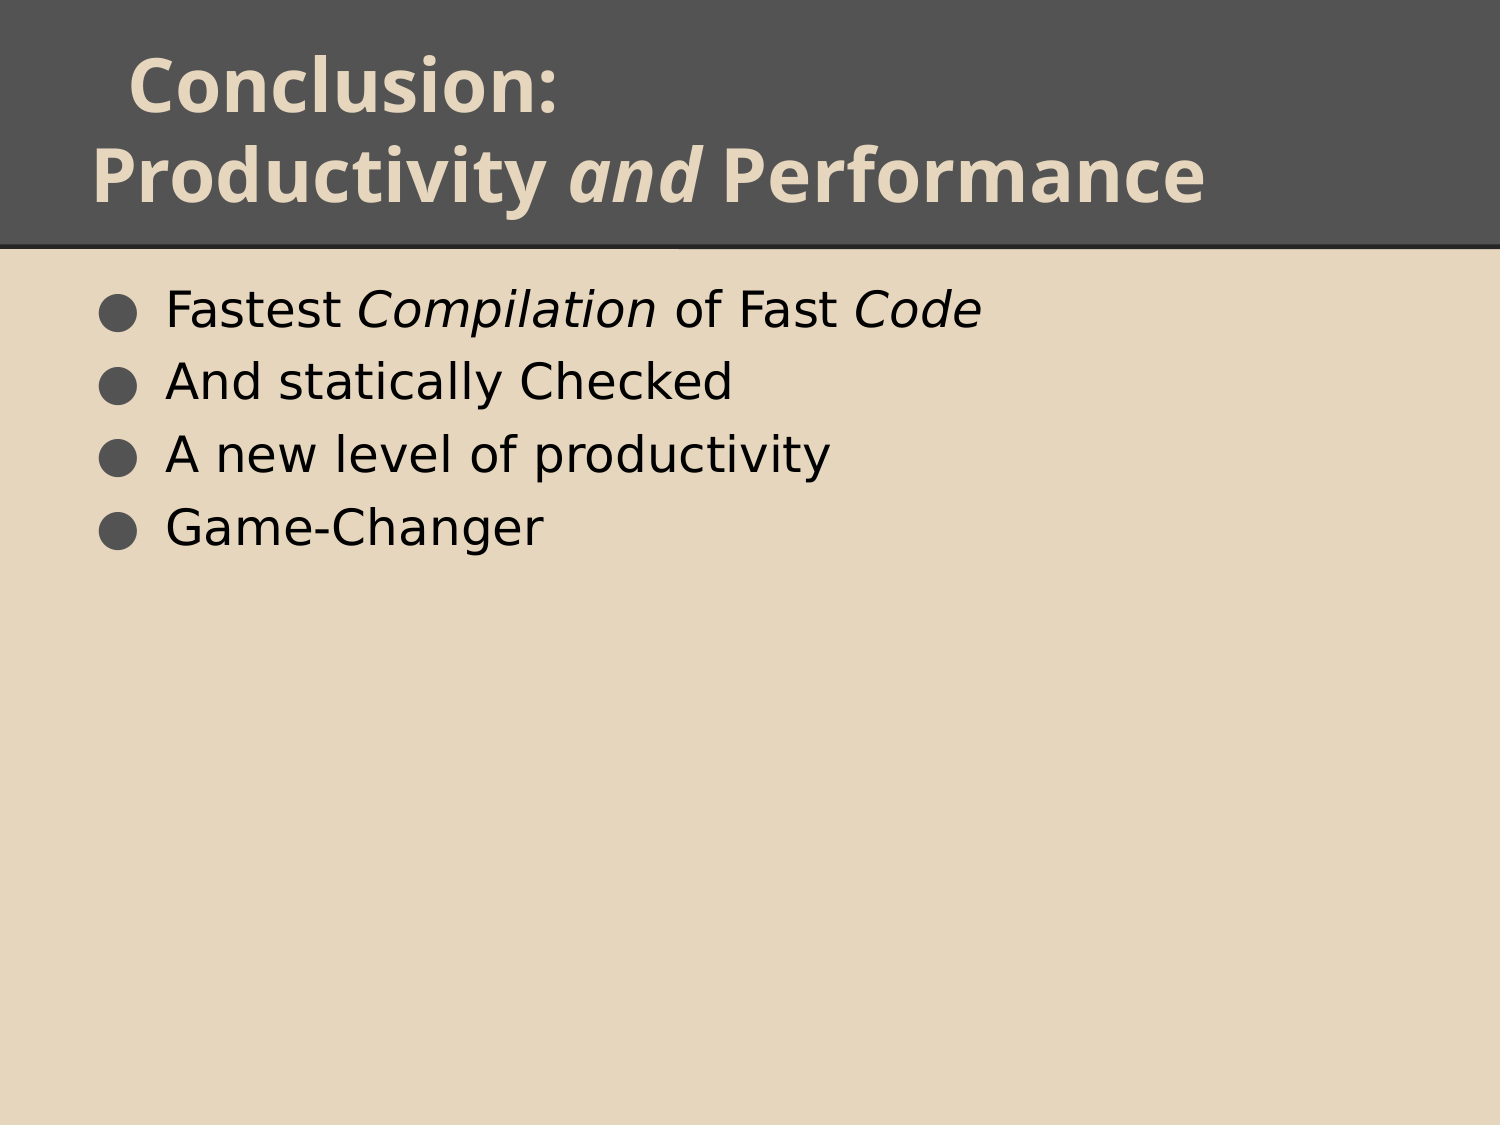

# Conclusion: Productivity and Performance
Fastest Compilation of Fast Code
And statically Checked
A new level of productivity
Game-Changer